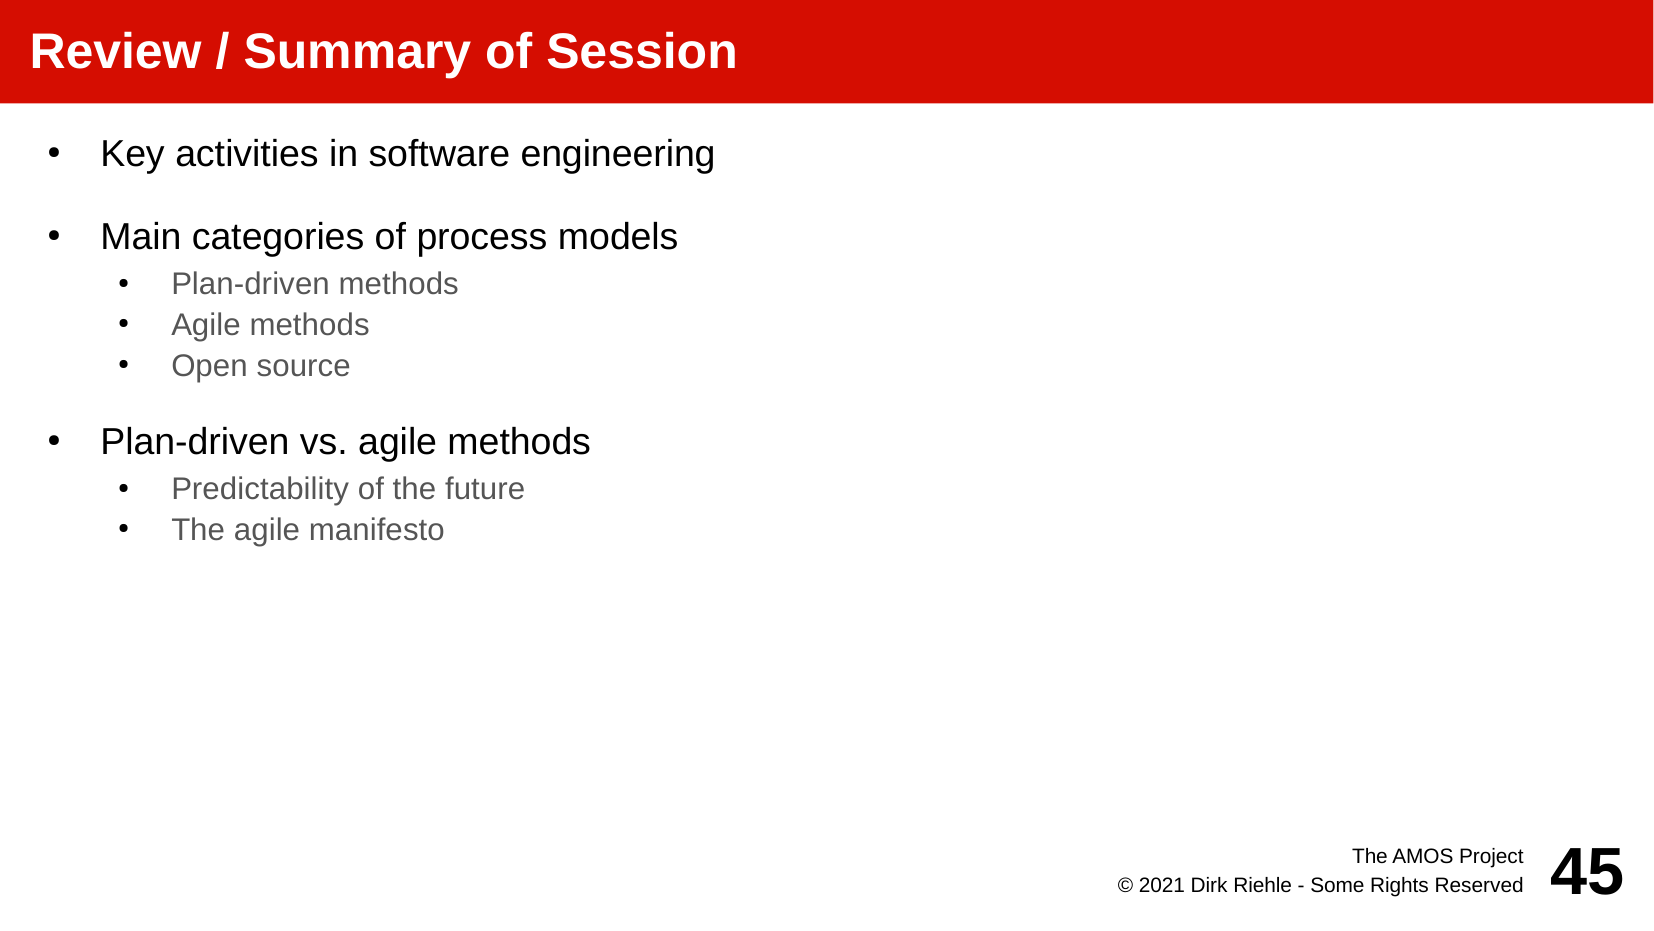

# Review / Summary of Session
Key activities in software engineering
Main categories of process models
Plan-driven methods
Agile methods
Open source
Plan-driven vs. agile methods
Predictability of the future
The agile manifesto
The AMOS Project
45
© 2021 Dirk Riehle - Some Rights Reserved